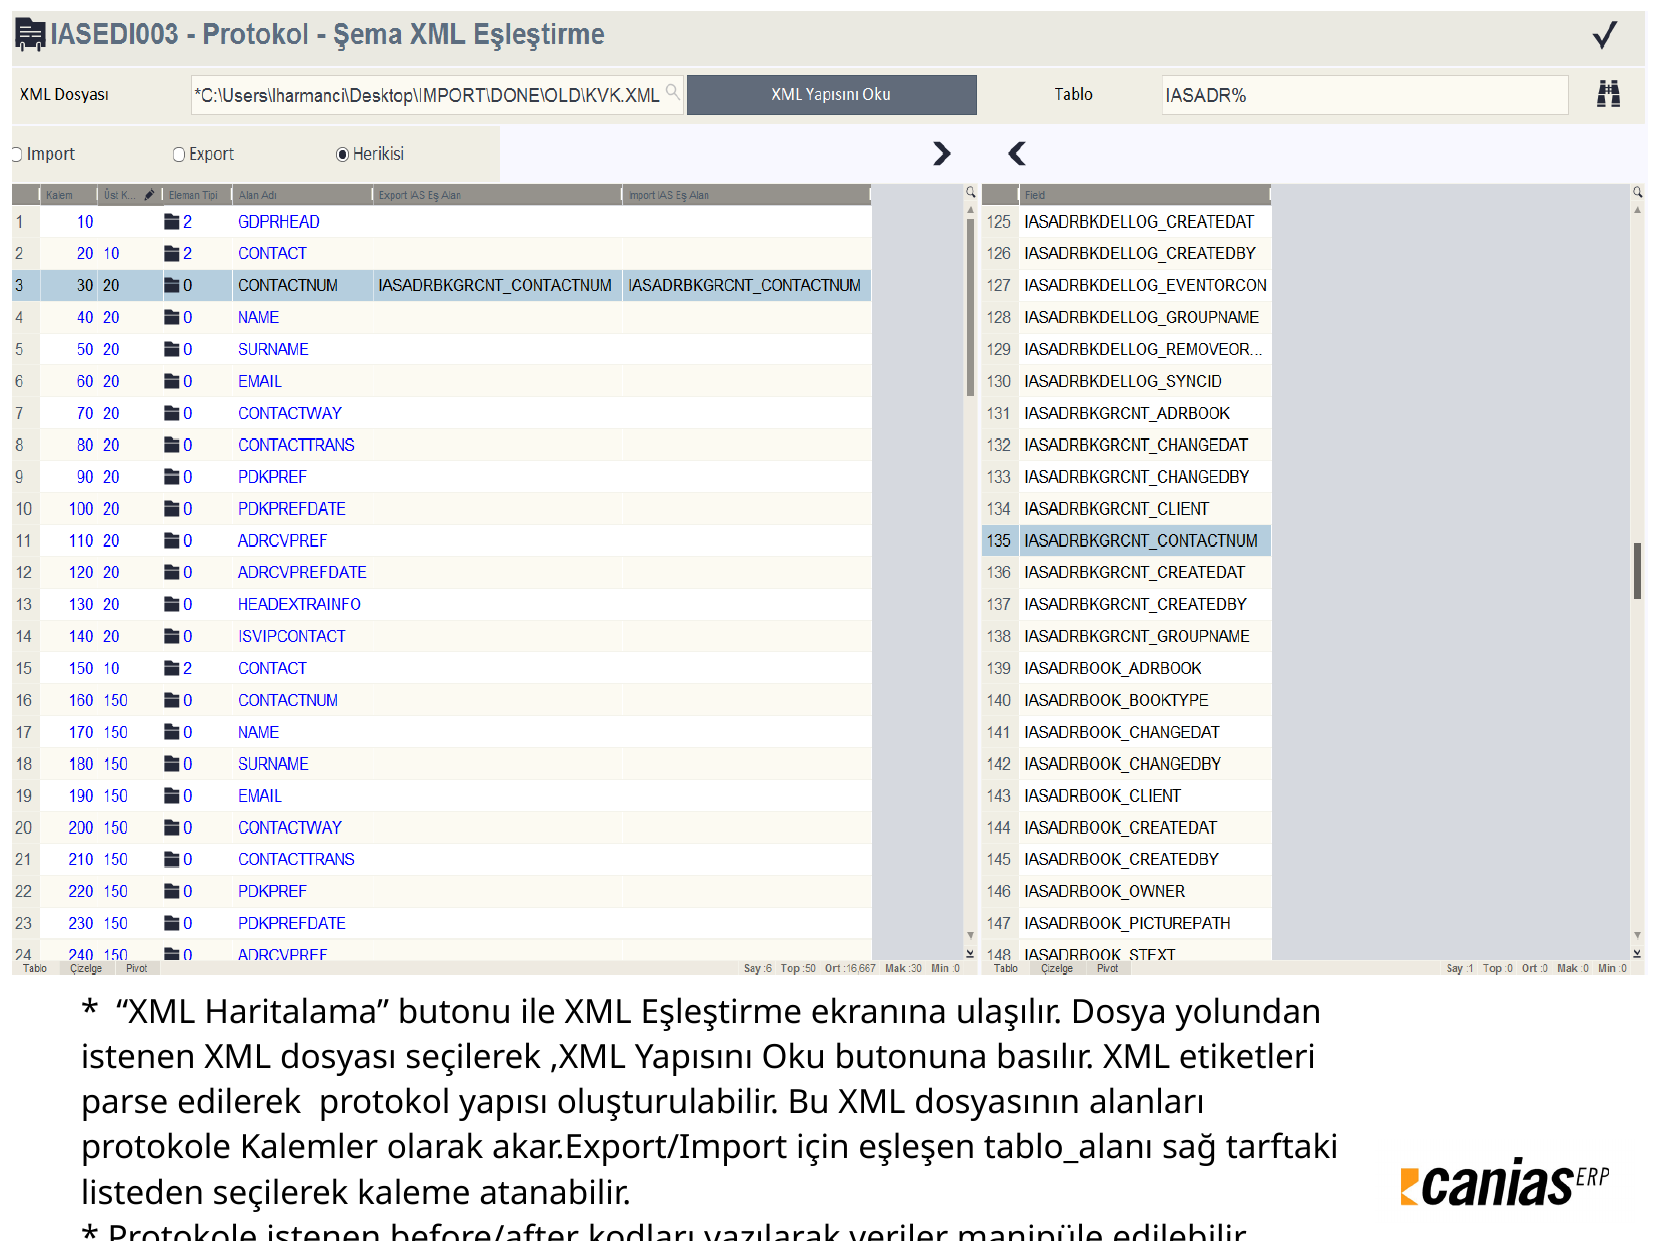

* “XML Haritalama” butonu ile XML Eşleştirme ekranına ulaşılır. Dosya yolundan istenen XML dosyası seçilerek ,XML Yapısını Oku butonuna basılır. XML etiketleri parse edilerek protokol yapısı oluşturulabilir. Bu XML dosyasının alanları protokole Kalemler olarak akar.Export/Import için eşleşen tablo_alanı sağ tarftaki listeden seçilerek kaleme atanabilir.
* Protokole istenen before/after kodları yazılarak veriler manipüle edilebilir.